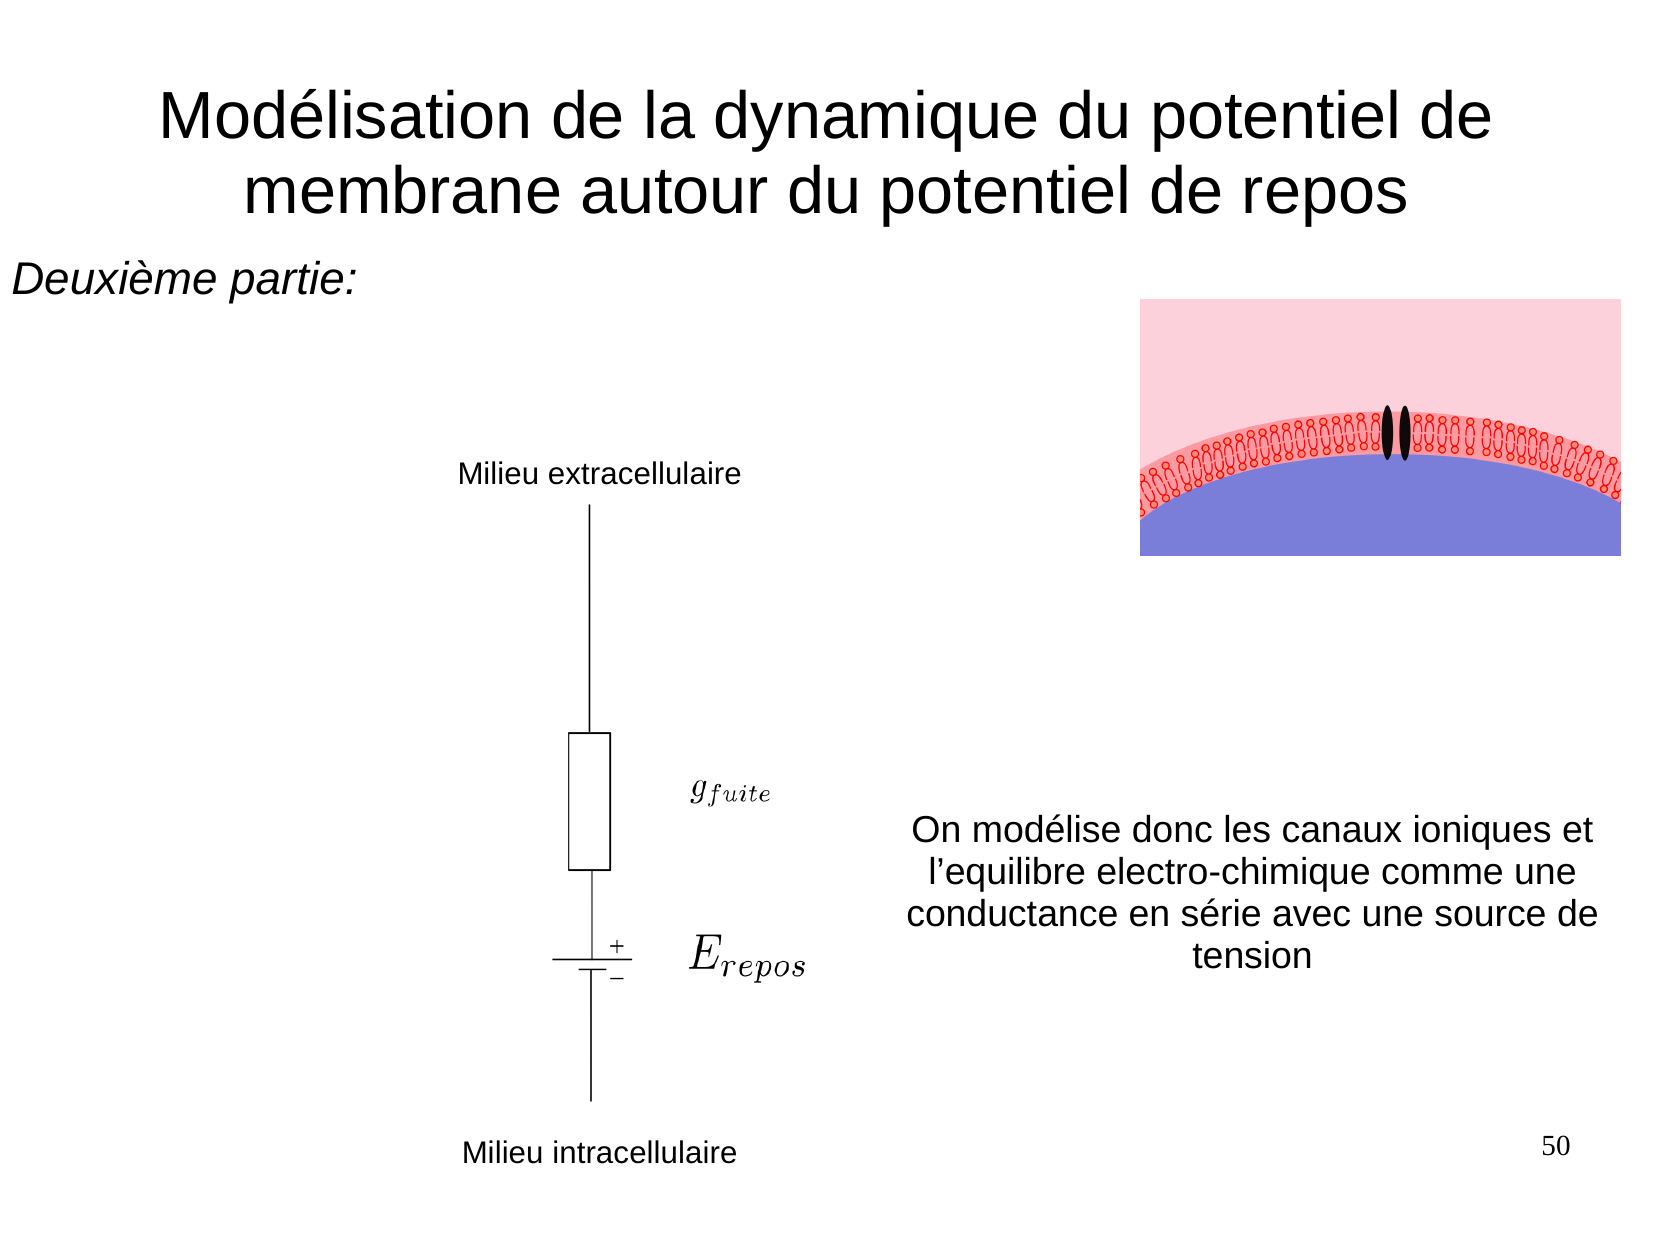

# Modélisation de la dynamique du potentiel de membrane autour du potentiel de repos
Deuxième partie:
Milieu extracellulaire
On modélise donc les canaux ioniques et l’equilibre electro-chimique comme une conductance en série avec une source de tension
Milieu intracellulaire
50